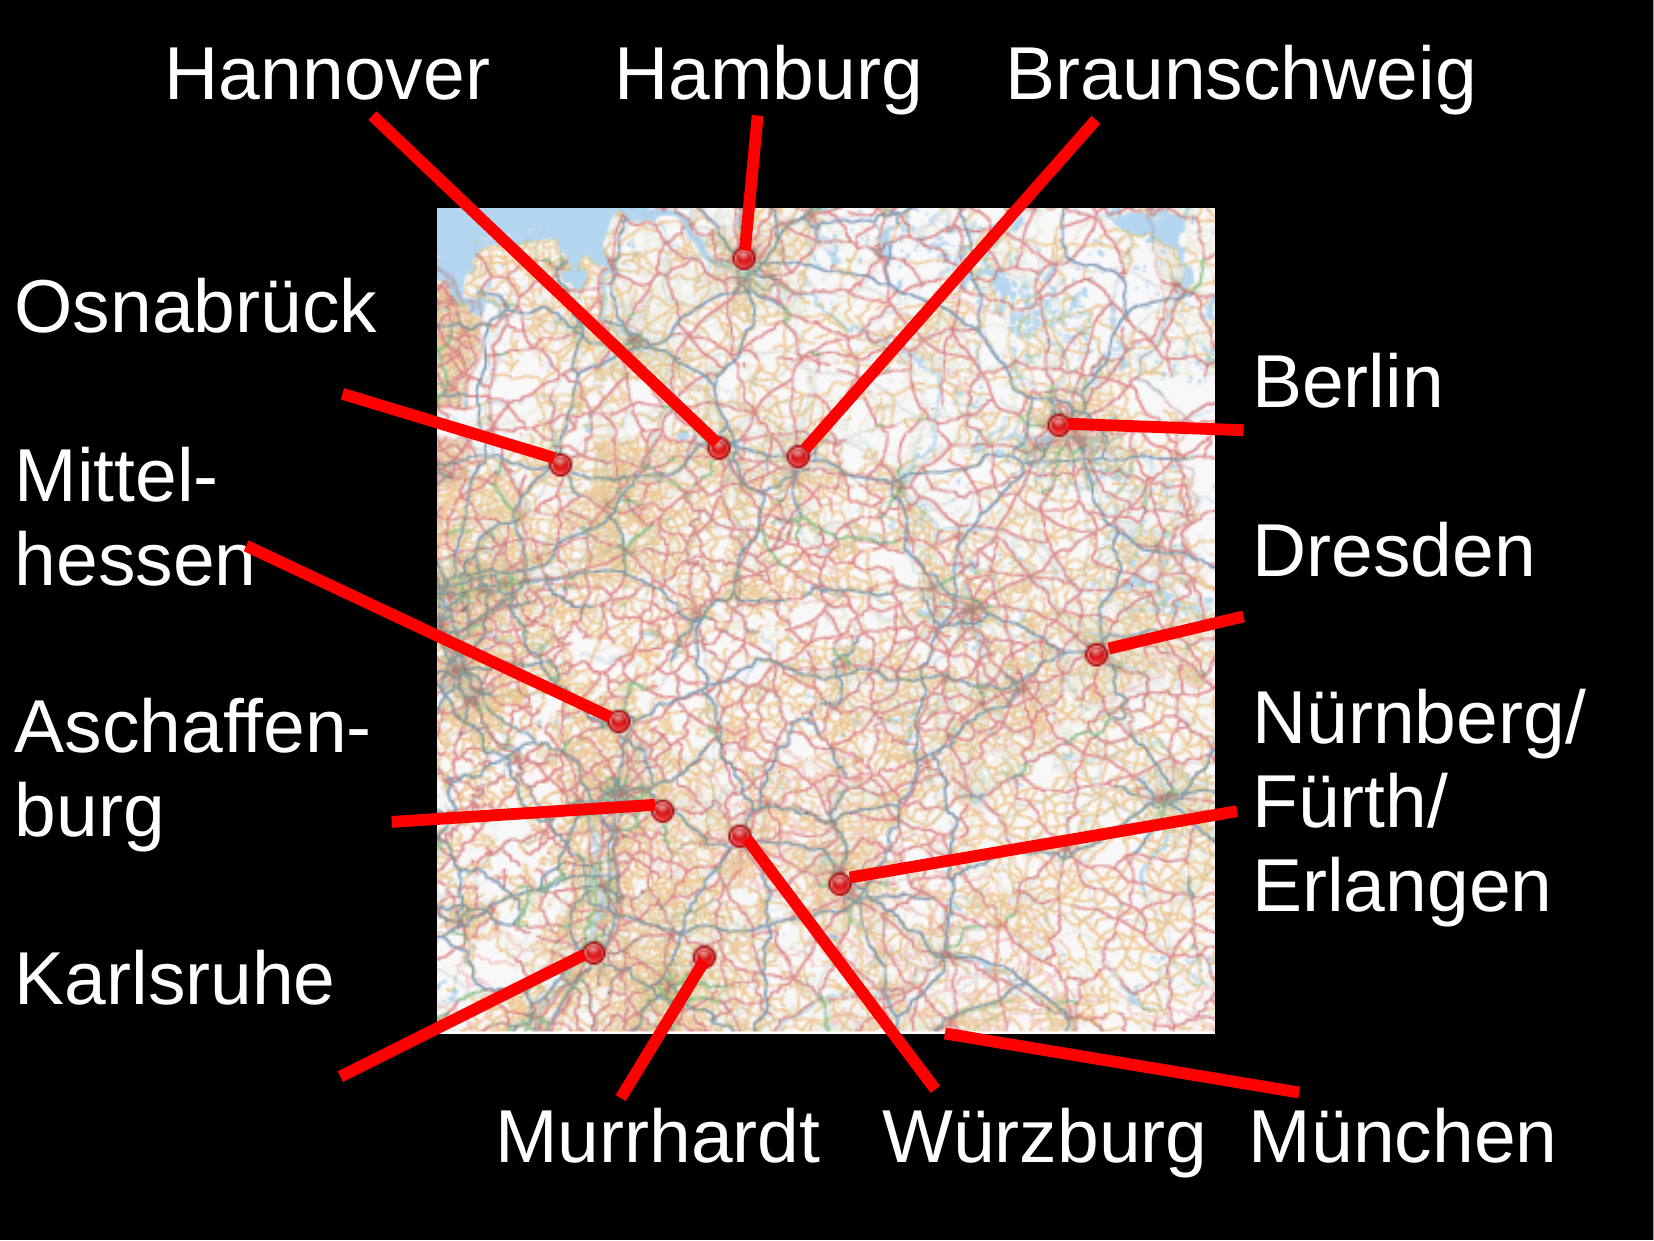

Hannover Hamburg Braunschweig
Osnabrück
Mittel-hessen
Aschaffen-burg
Karlsruhe
Berlin
Dresden
Nürnberg/
Fürth/
Erlangen
Murrhardt Würzburg München